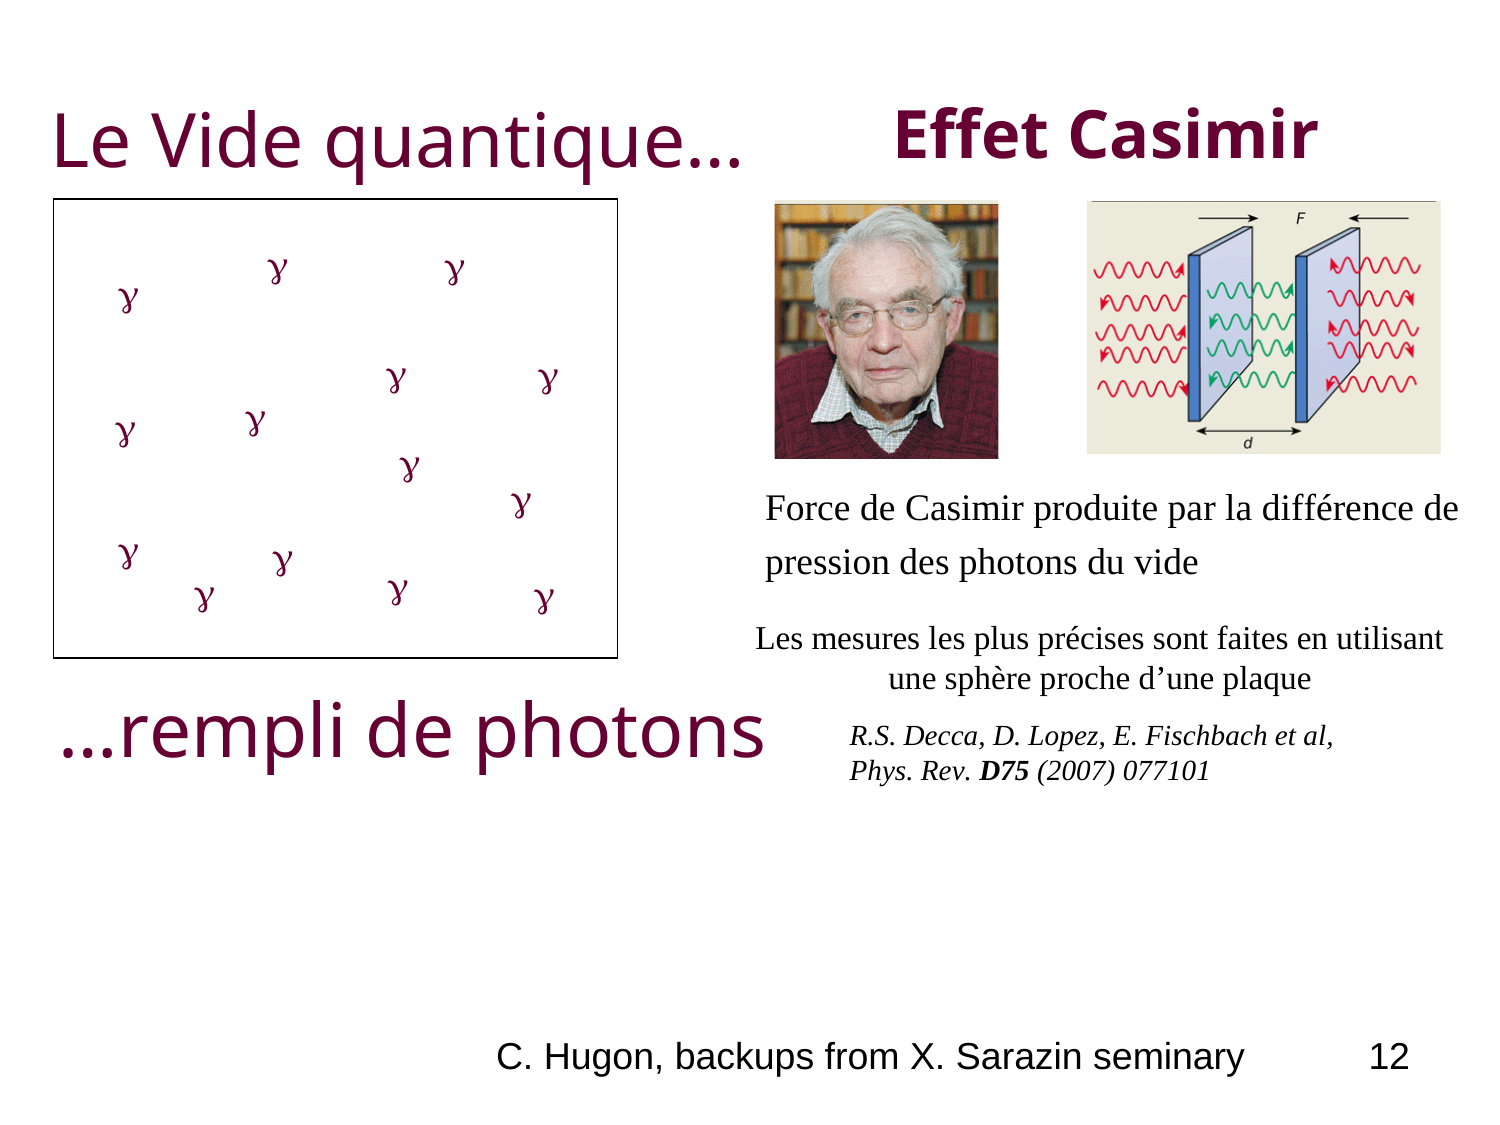

Effet Casimir
Force de Casimir produite par la différence de pression des photons du vide
Les mesures les plus précises sont faites en utilisant une sphère proche d’une plaque
R.S. Decca, D. Lopez, E. Fischbach et al,
Phys. Rev. D75 (2007) 077101
Le Vide quantique…














…rempli de photons
C. Hugon, backups from X. Sarazin seminary
12